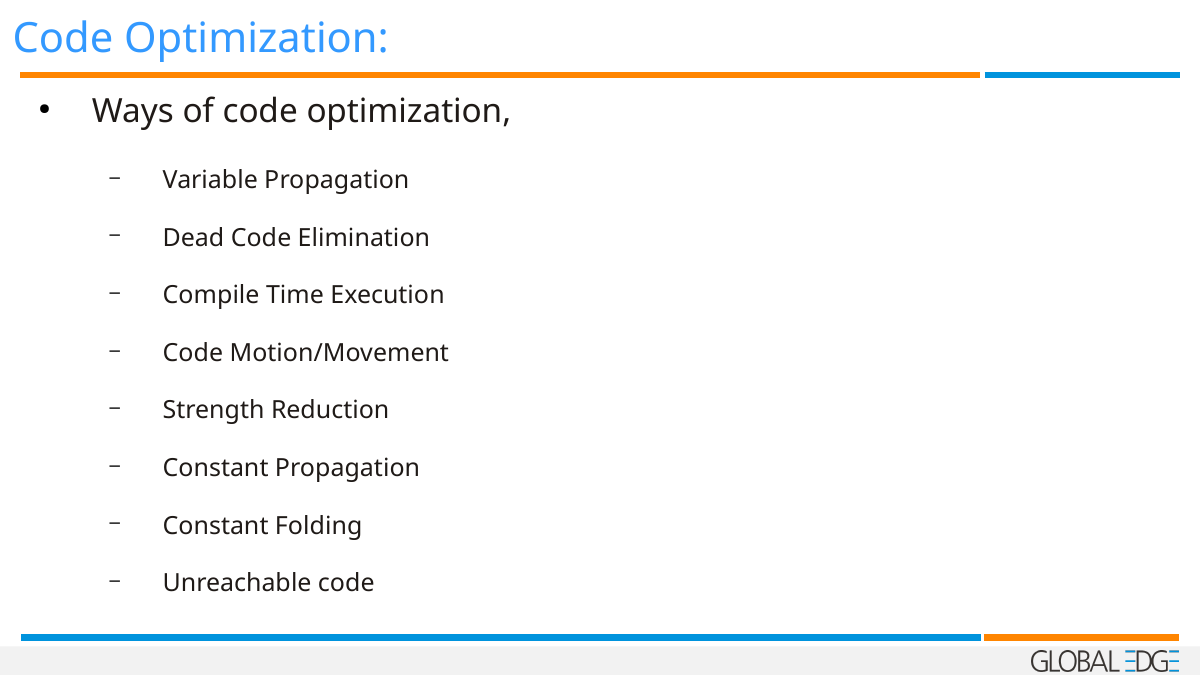

# Code Optimization:
Ways of code optimization,
Variable Propagation
Dead Code Elimination
Compile Time Execution
Code Motion/Movement
Strength Reduction
Constant Propagation
Constant Folding
Unreachable code